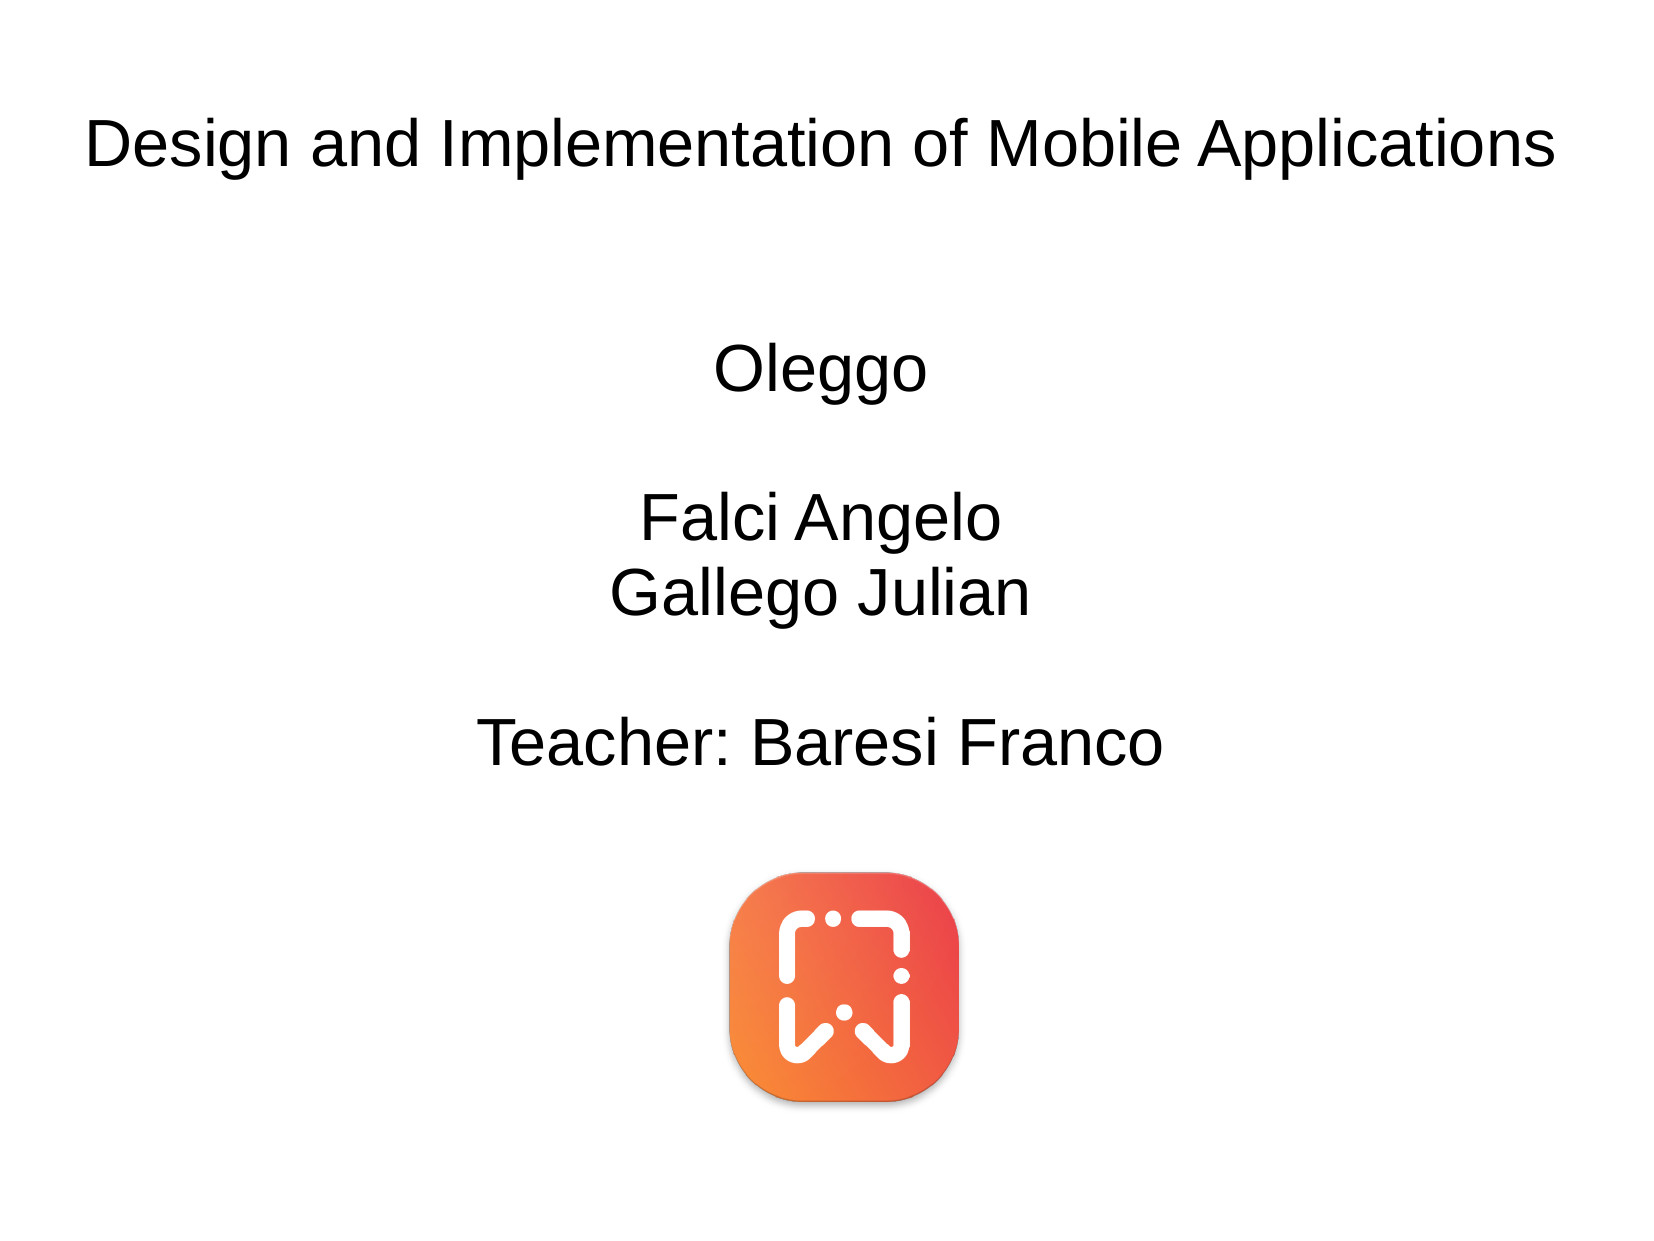

# Design and Implementation of Mobile Applications
Oleggo
Falci Angelo
Gallego Julian
Teacher: Baresi Franco